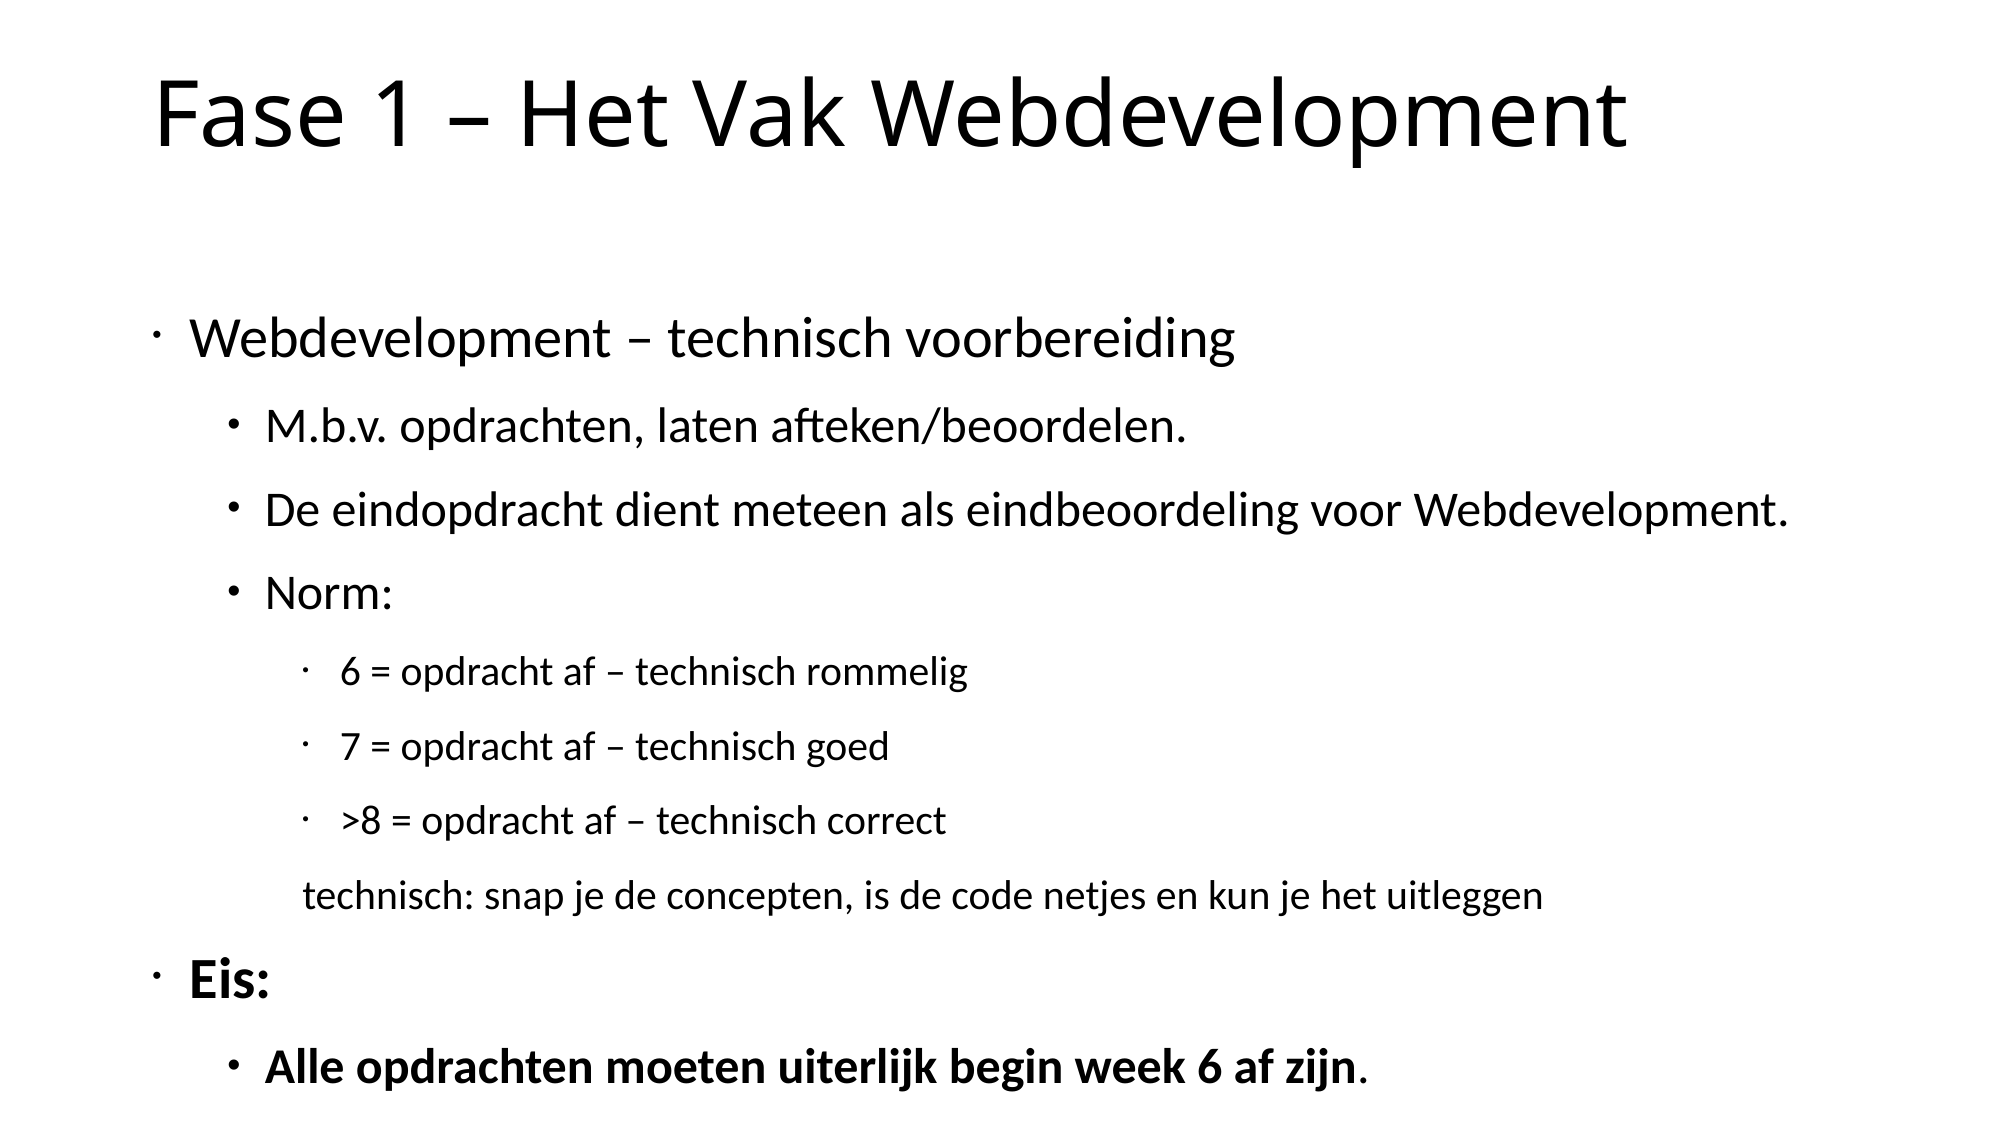

# Fase 1 – Het Vak Webdevelopment
Webdevelopment – technisch voorbereiding
M.b.v. opdrachten, laten afteken/beoordelen.
De eindopdracht dient meteen als eindbeoordeling voor Webdevelopment.
Norm:
6 = opdracht af – technisch rommelig
7 = opdracht af – technisch goed
>8 = opdracht af – technisch correct
technisch: snap je de concepten, is de code netjes en kun je het uitleggen
Eis:
Alle opdrachten moeten uiterlijk begin week 6 af zijn.
Niet mailen maar laten aftekenen en beoordelen bij het practicum.
En eindopdracht laten beoordelen in mondelinge toelichting.